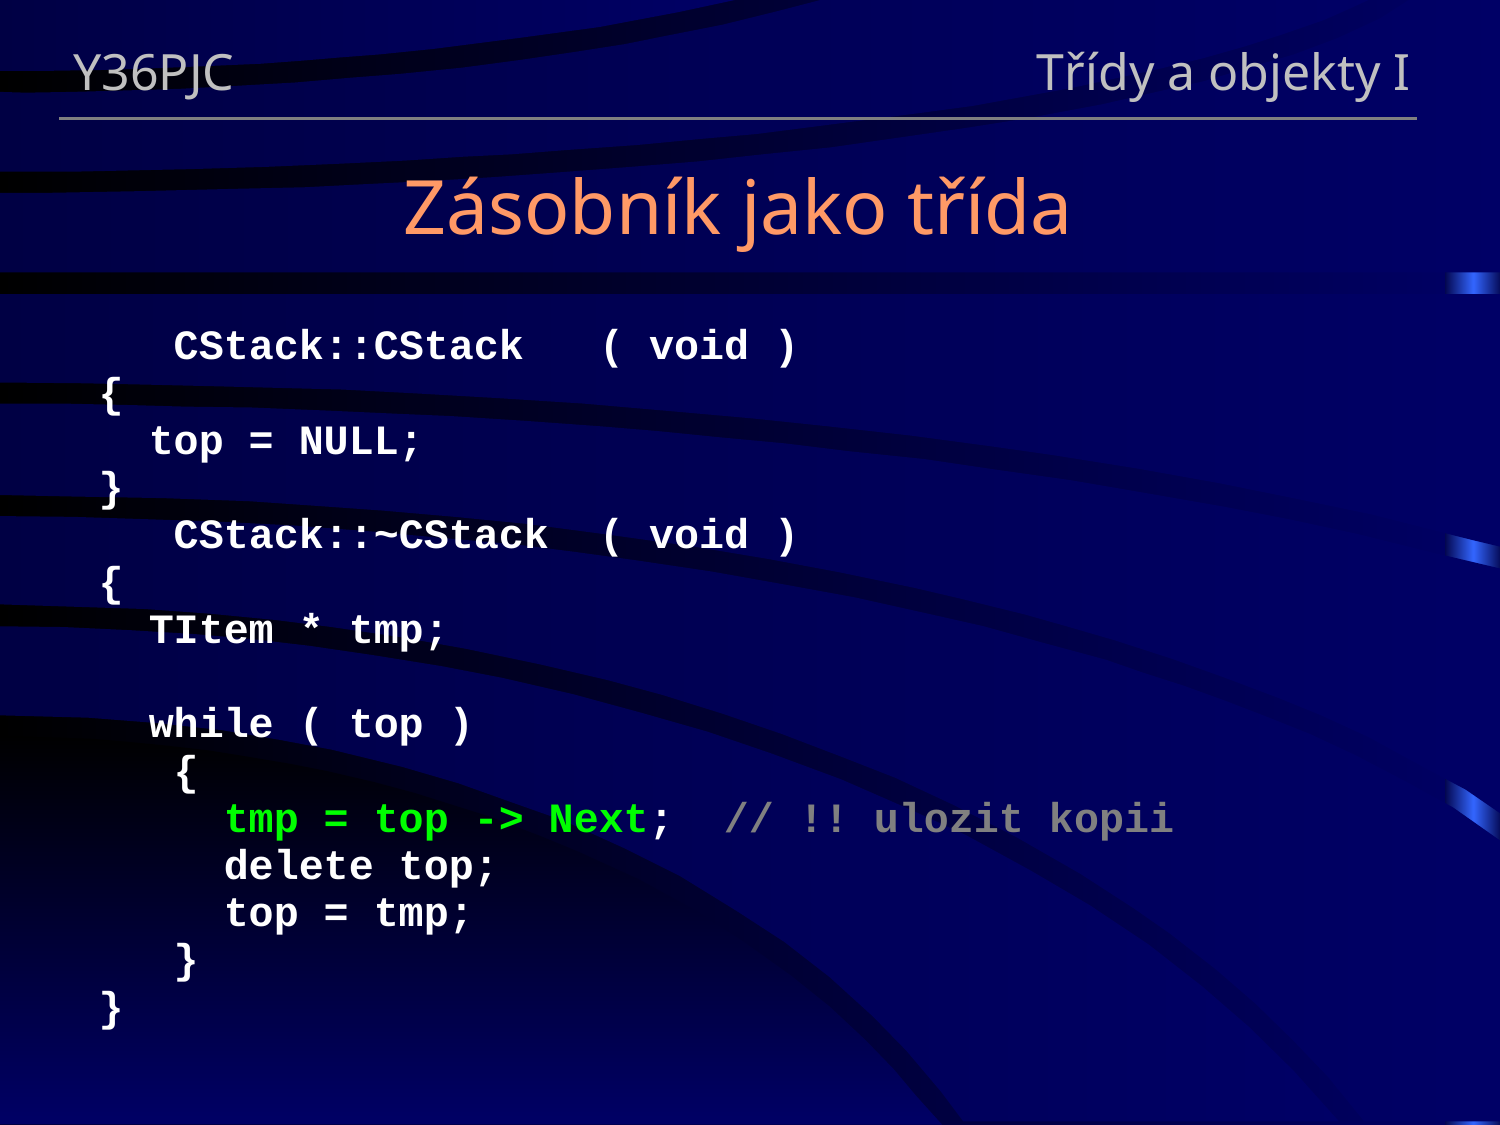

Y36PJC
Třídy a objekty I
Zásobník jako třída
 CStack::CStack ( void )
 {
 top = NULL;
 }
 CStack::~CStack ( void )
 {
 TItem * tmp;
 while ( top )
 {
 tmp = top -> Next; // !! ulozit kopii
 delete top;
 top = tmp;
 }
 }